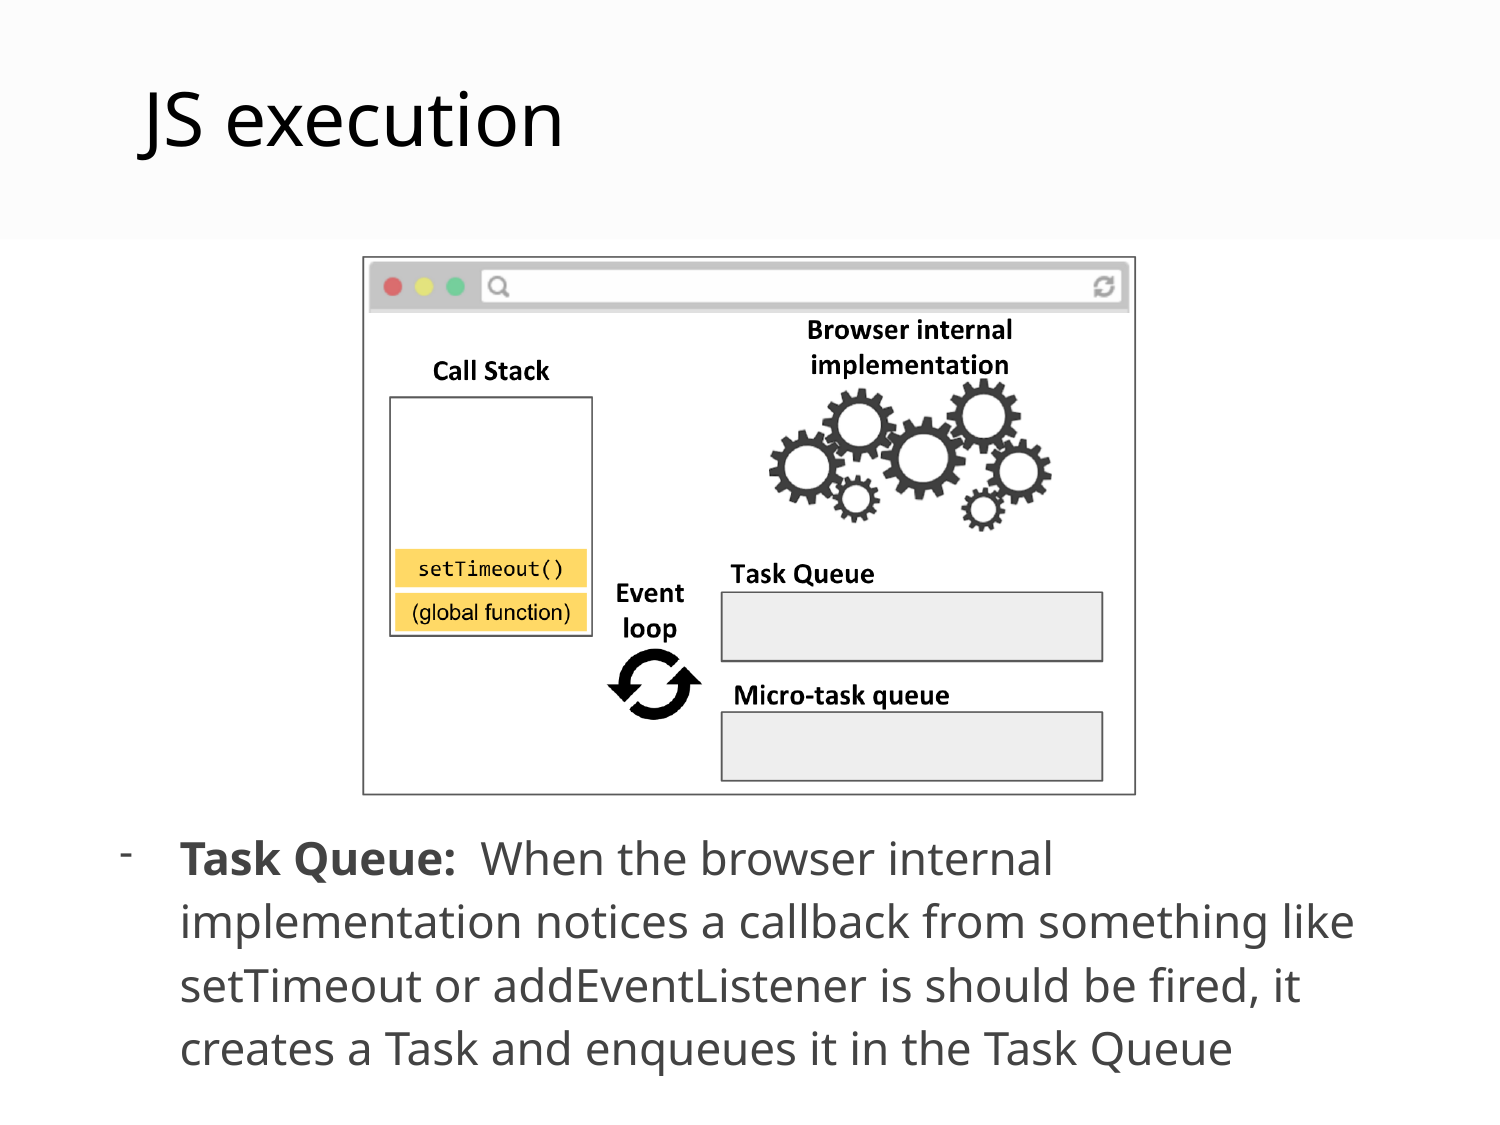

# JS execution
Task Queue: When the browser internal implementation notices a callback from something like setTimeout or addEventListener is should be fired, it creates a Task and enqueues it in the Task Queue